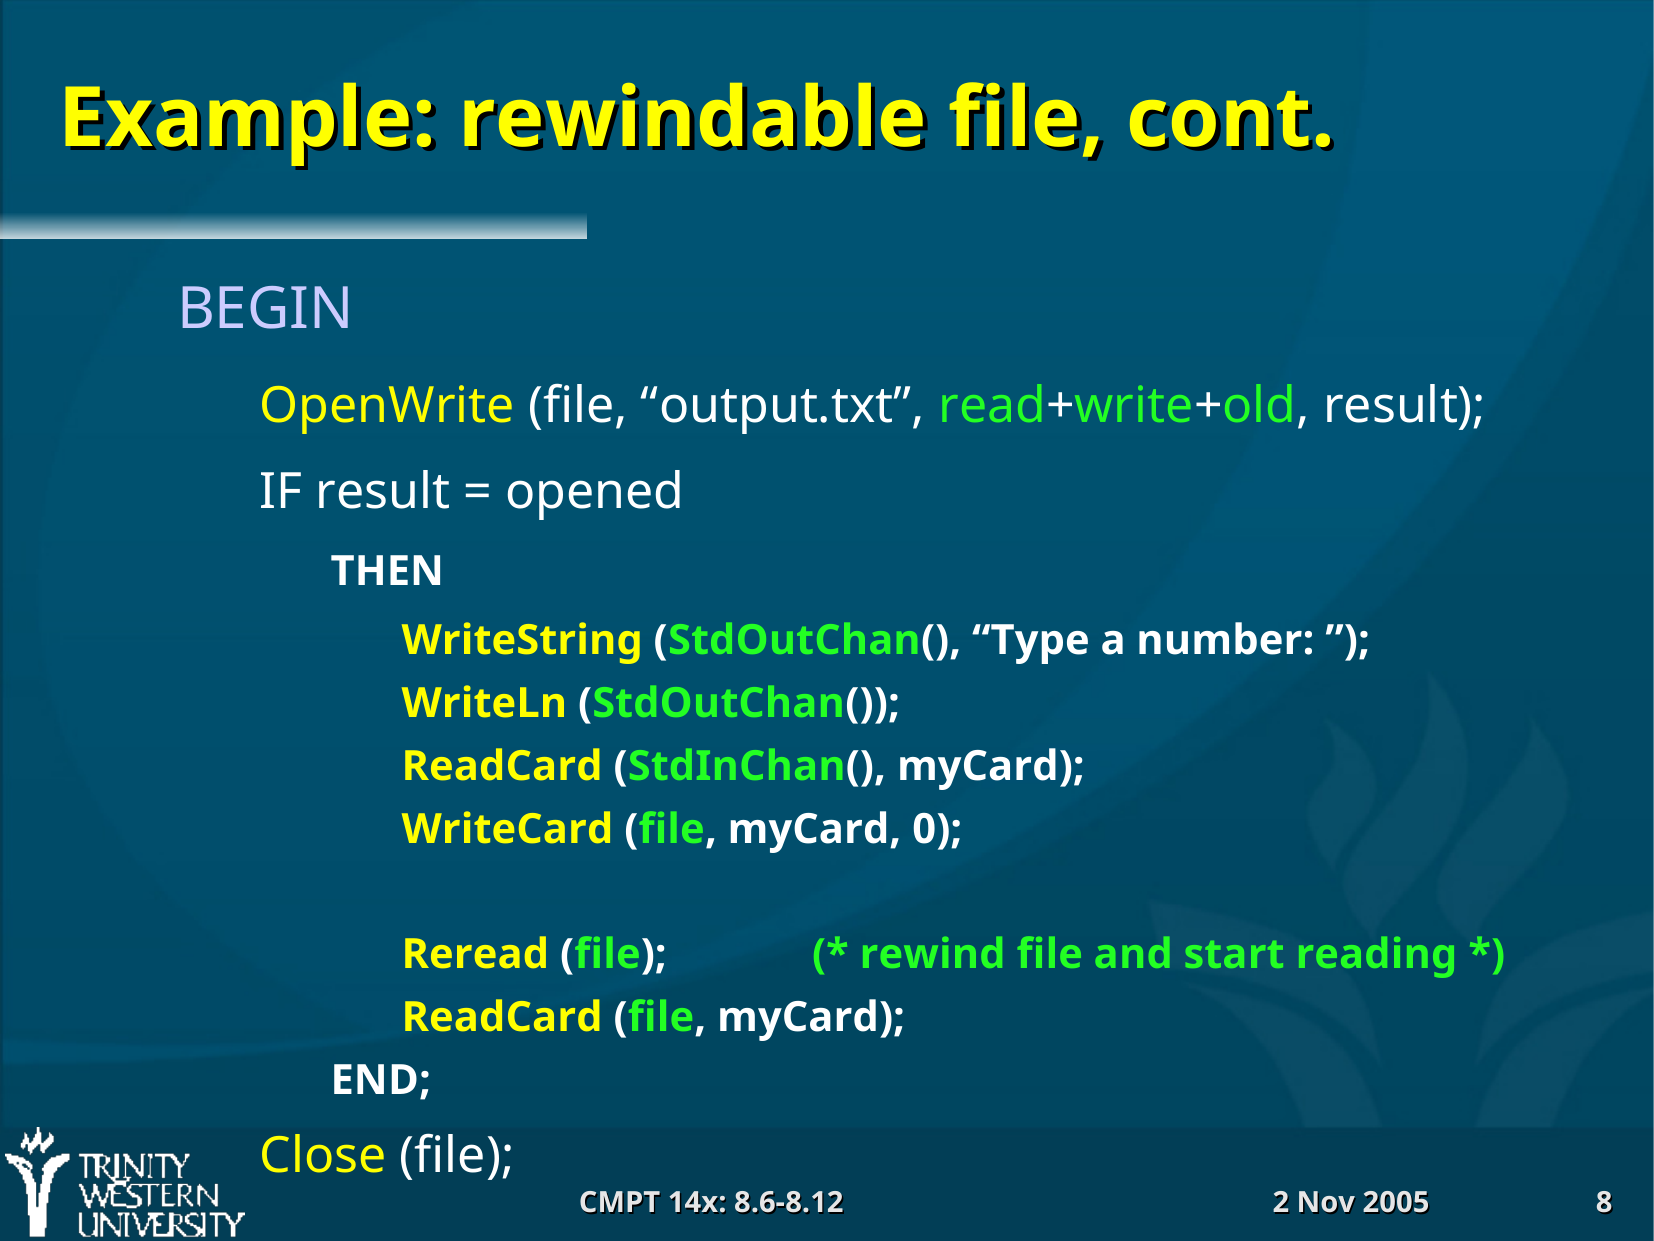

# Example: rewindable file, cont.
BEGIN
OpenWrite (file, “output.txt”, read+write+old, result);
IF result = opened
THEN
WriteString (StdOutChan(), “Type a number: ”);
WriteLn (StdOutChan());
ReadCard (StdInChan(), myCard);
WriteCard (file, myCard, 0);
Reread (file); 		(* rewind file and start reading *)
ReadCard (file, myCard);
END;
Close (file);
CMPT 14x: 8.6-8.12
2 Nov 2005
8